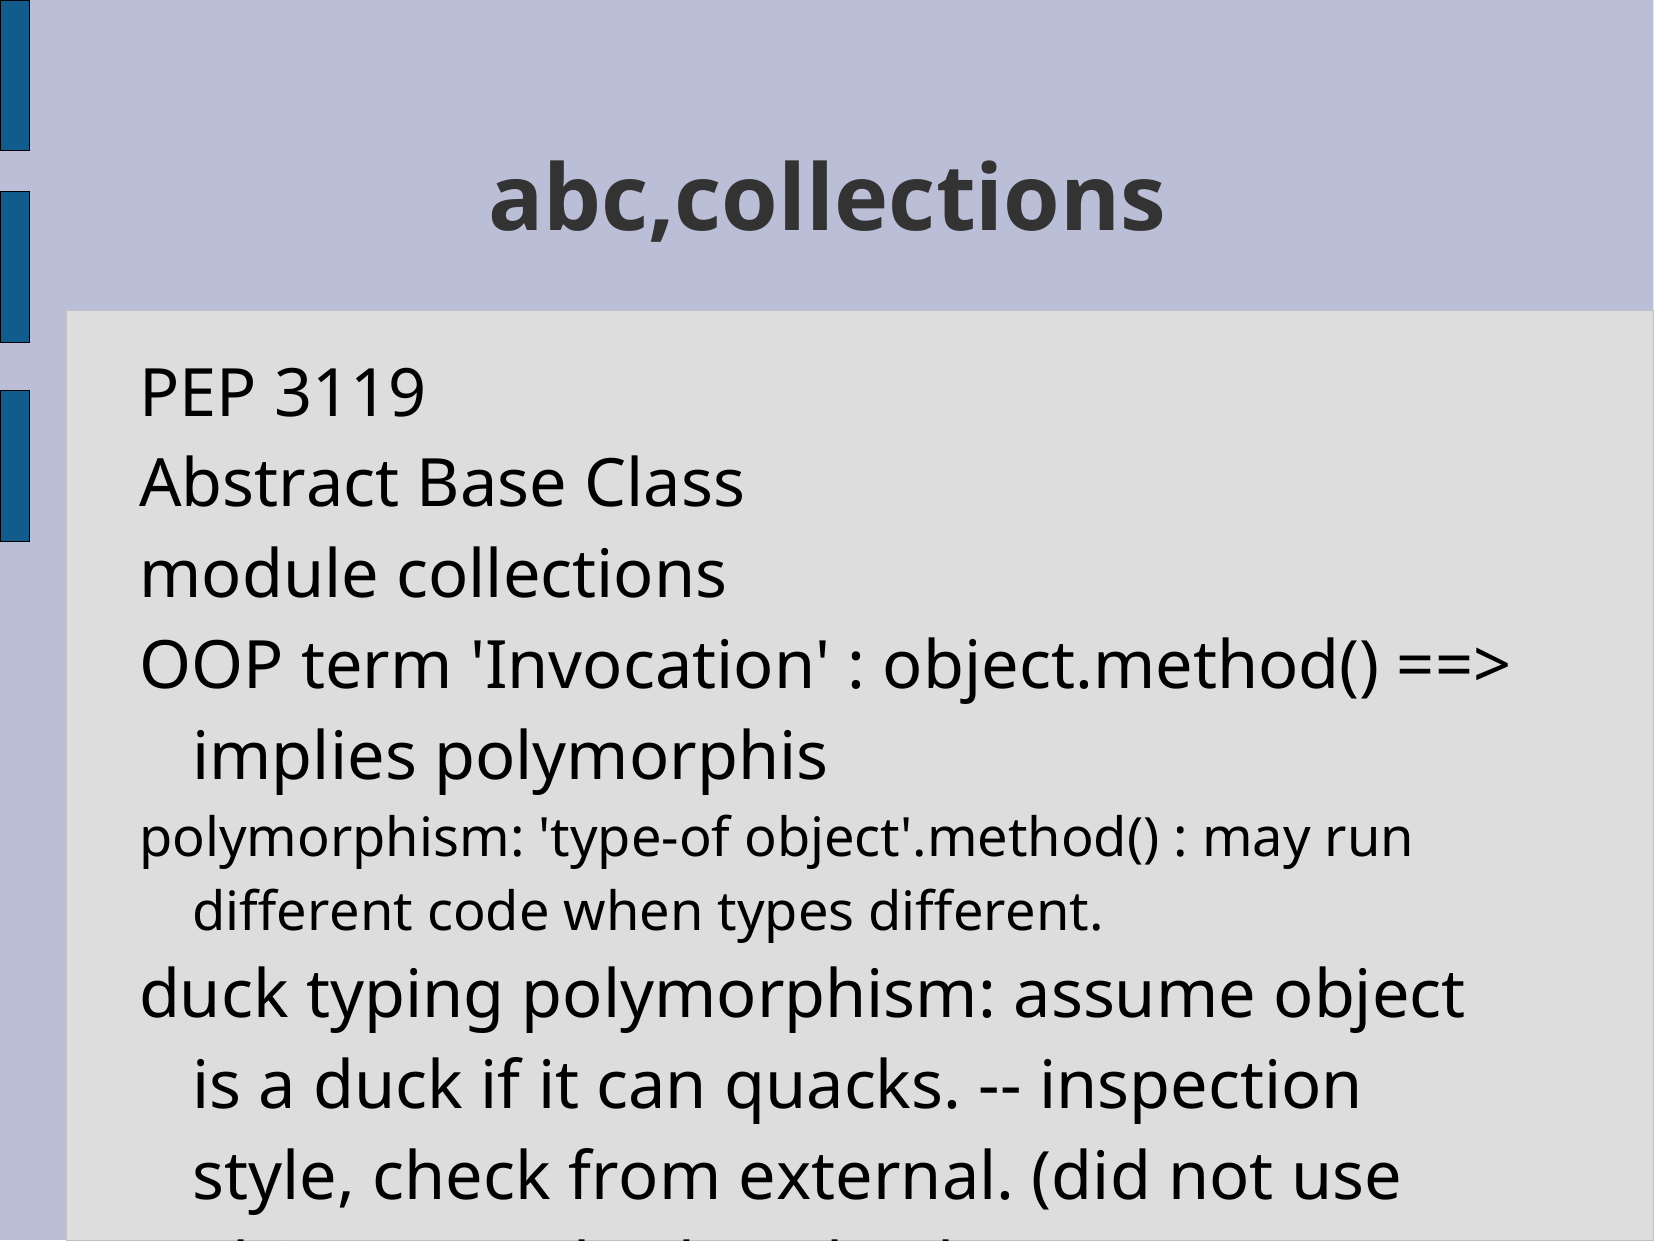

# abc,collections
PEP 3119
Abstract Base Class
module collections
OOP term 'Invocation' : object.method() ==> implies polymorphis
polymorphism: 'type-of object'.method() : may run different code when types different.
duck typing polymorphism: assume object is a duck if it can quacks. -- inspection style, check from external. (did not use object's method to check)